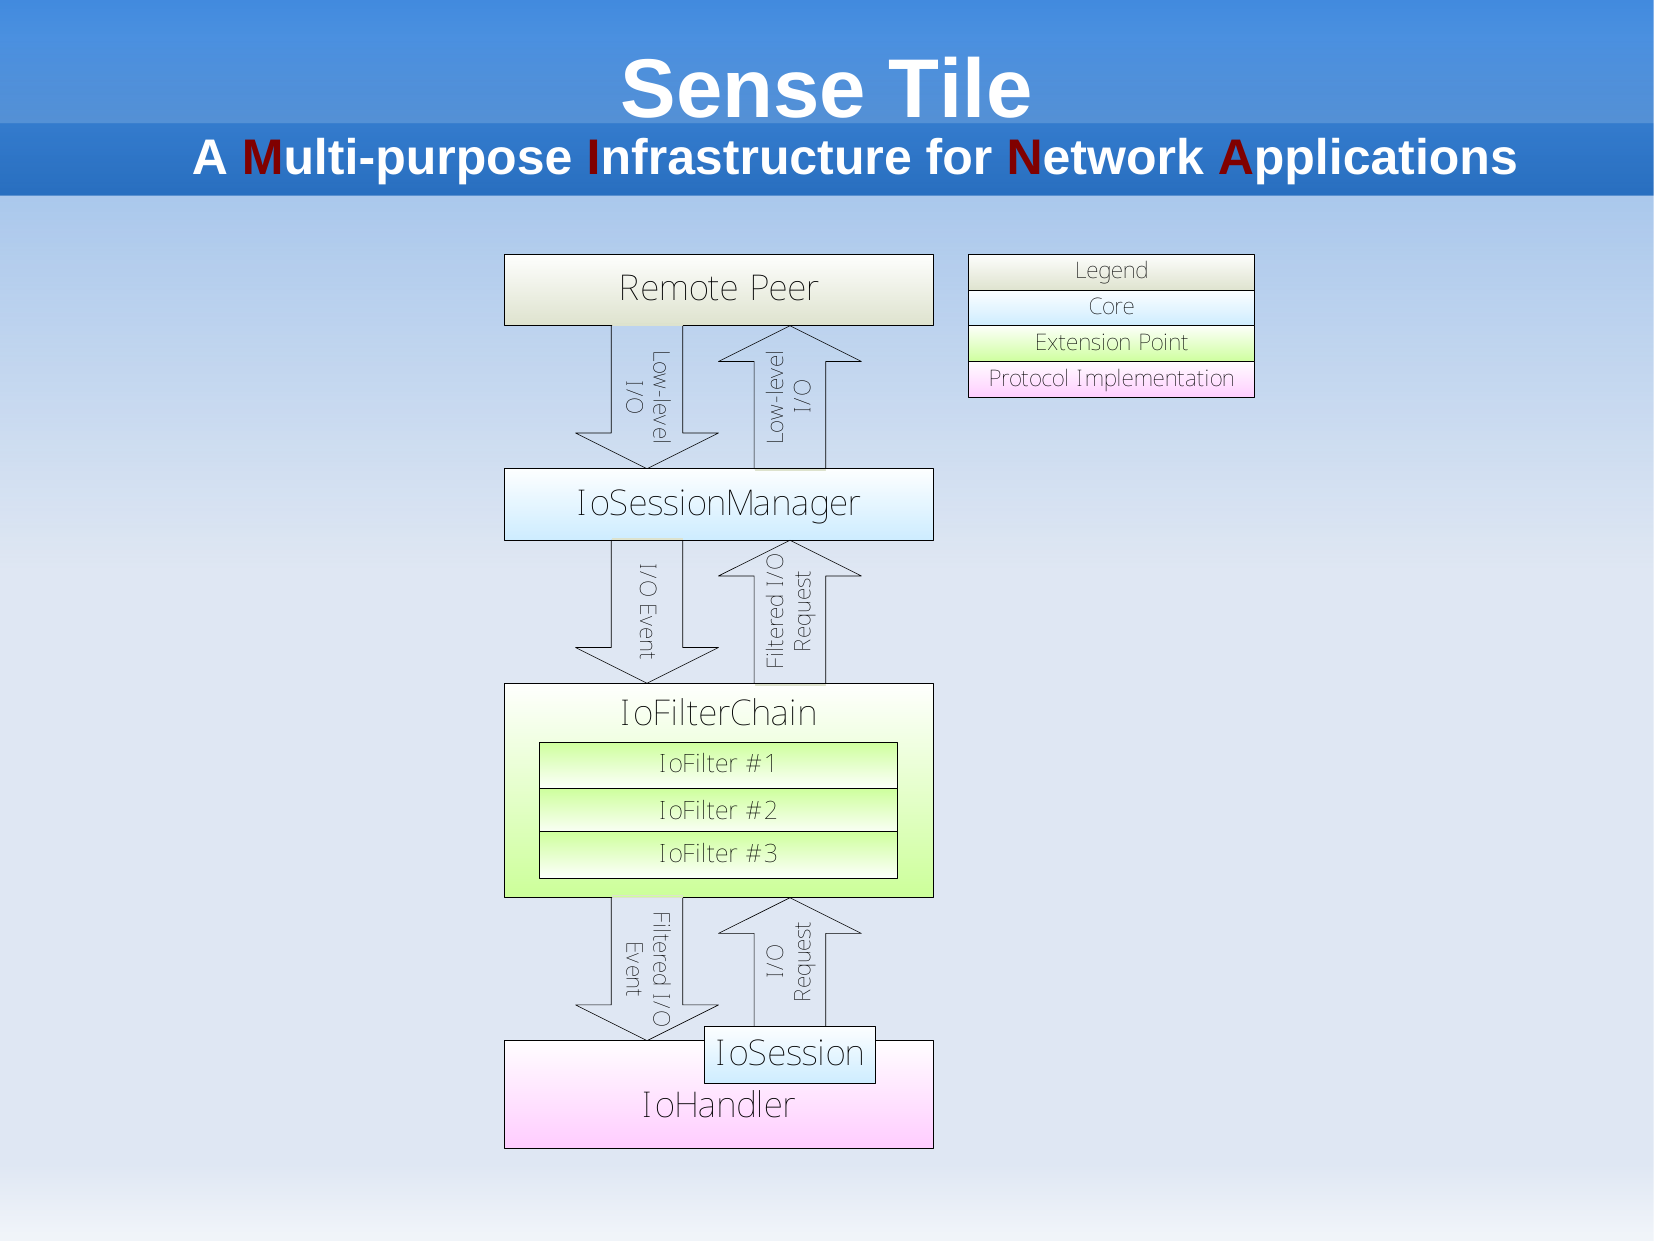

# Sense Tile A Multi-purpose Infrastructure for Network Applications